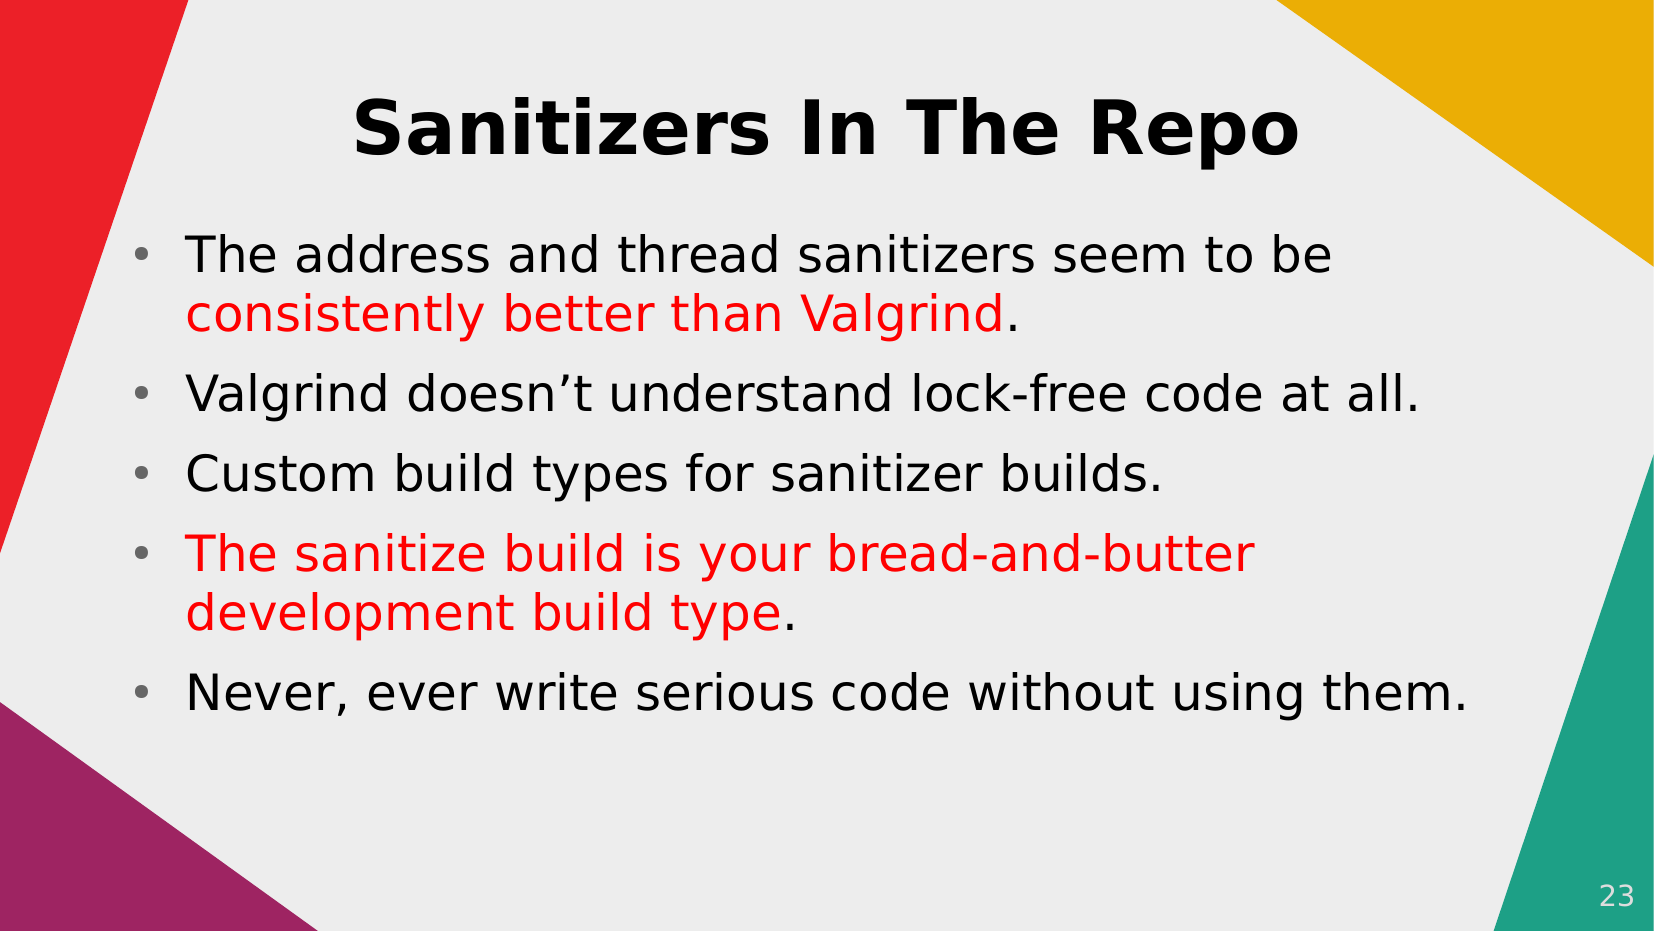

# Sanitizers In The Repo
The address and thread sanitizers seem to be consistently better than Valgrind.
Valgrind doesn’t understand lock-free code at all.
Custom build types for sanitizer builds.
The sanitize build is your bread-and-butter development build type.
Never, ever write serious code without using them.
23